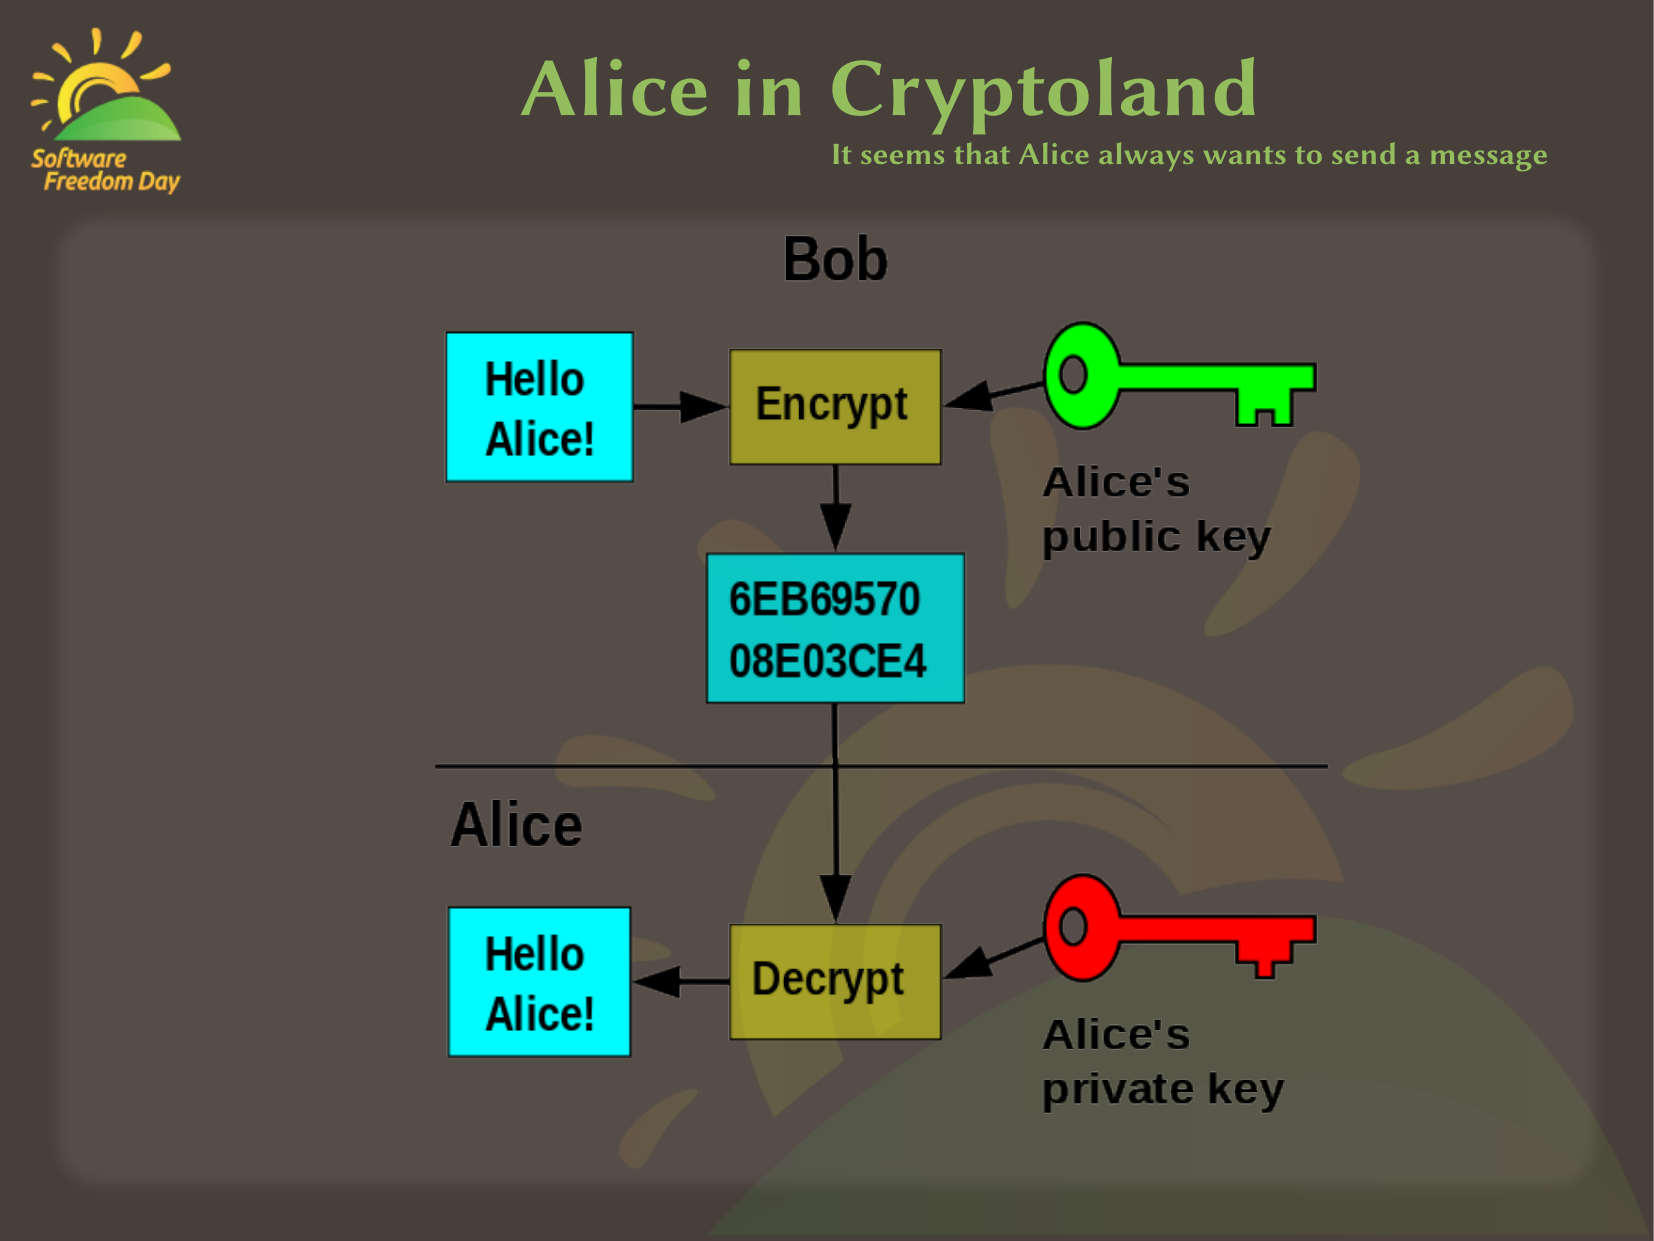

# Alice in Cryptoland It seems that Alice always wants to send a message